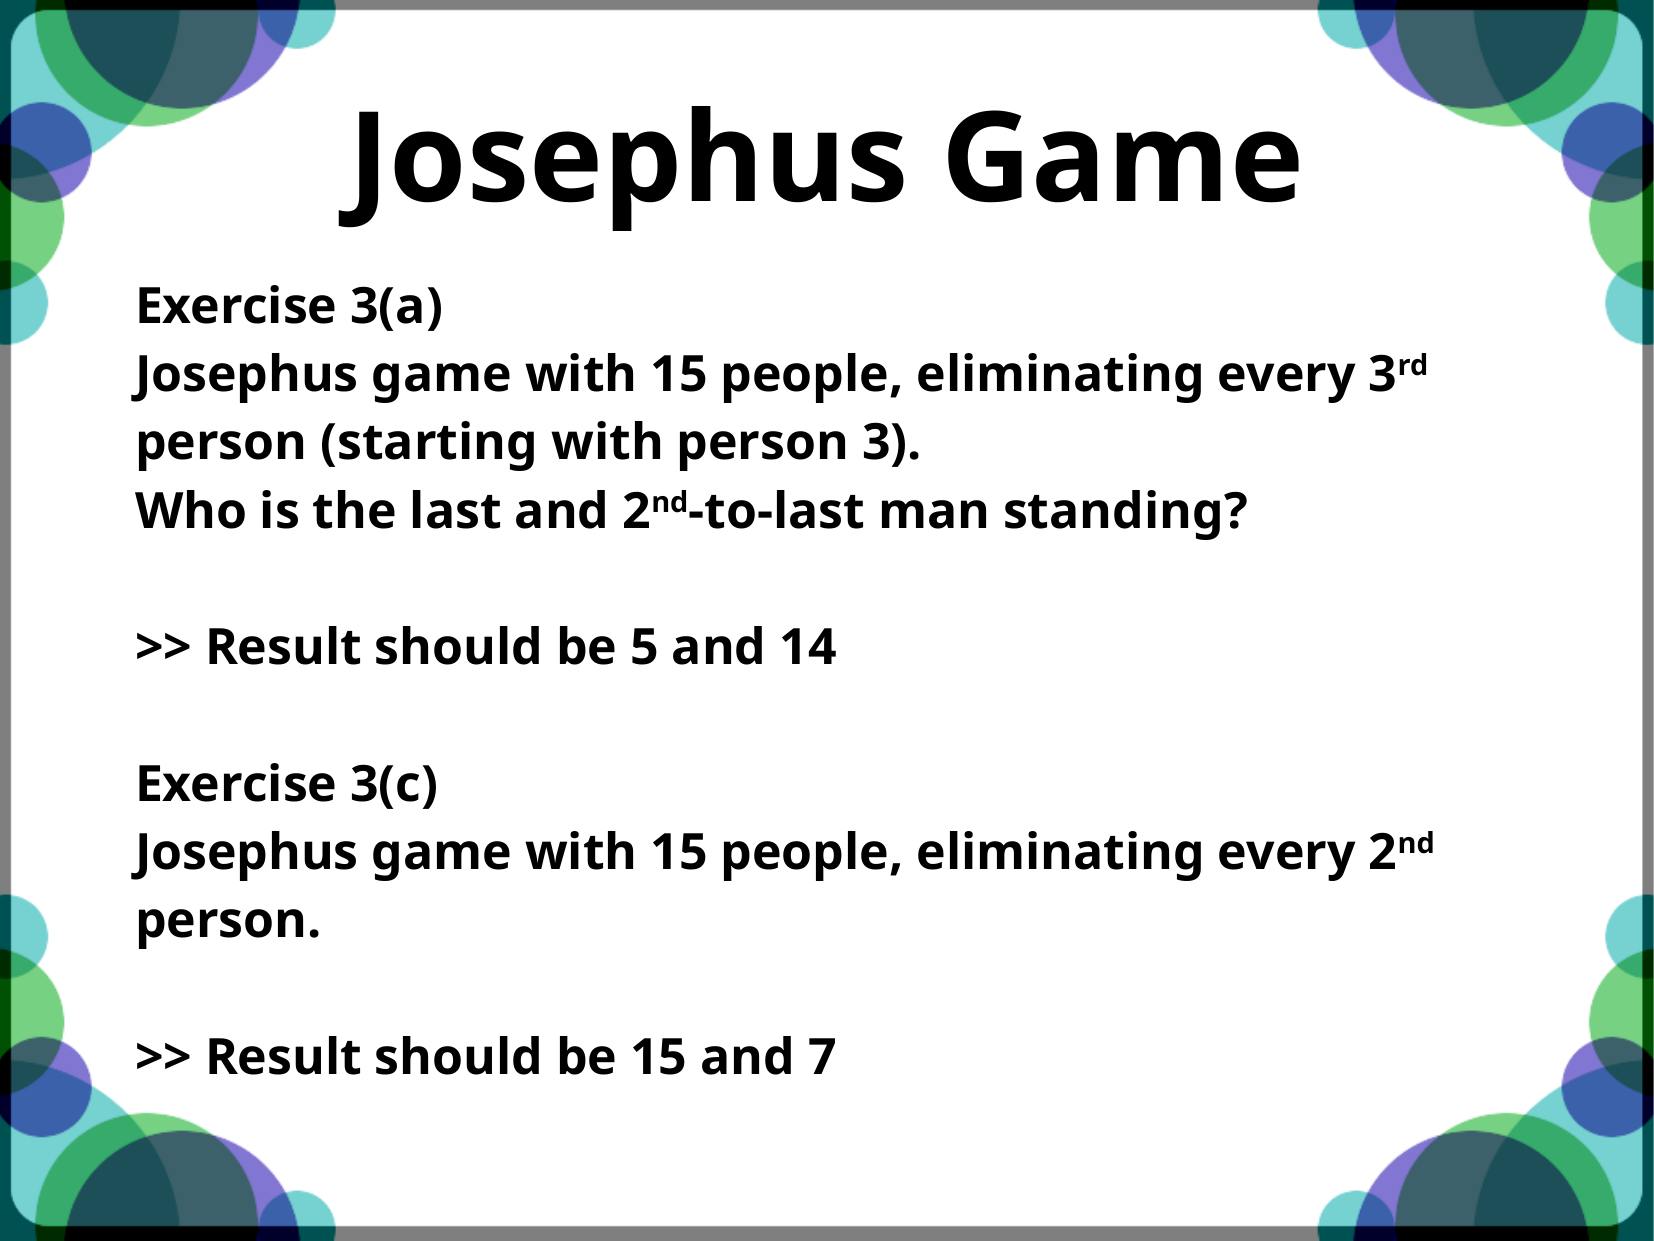

# Josephus Game
Exercise 3(a)
Josephus game with 15 people, eliminating every 3rd person (starting with person 3).
Who is the last and 2nd-to-last man standing?
>> Result should be 5 and 14
Exercise 3(c)
Josephus game with 15 people, eliminating every 2nd person.
>> Result should be 15 and 7